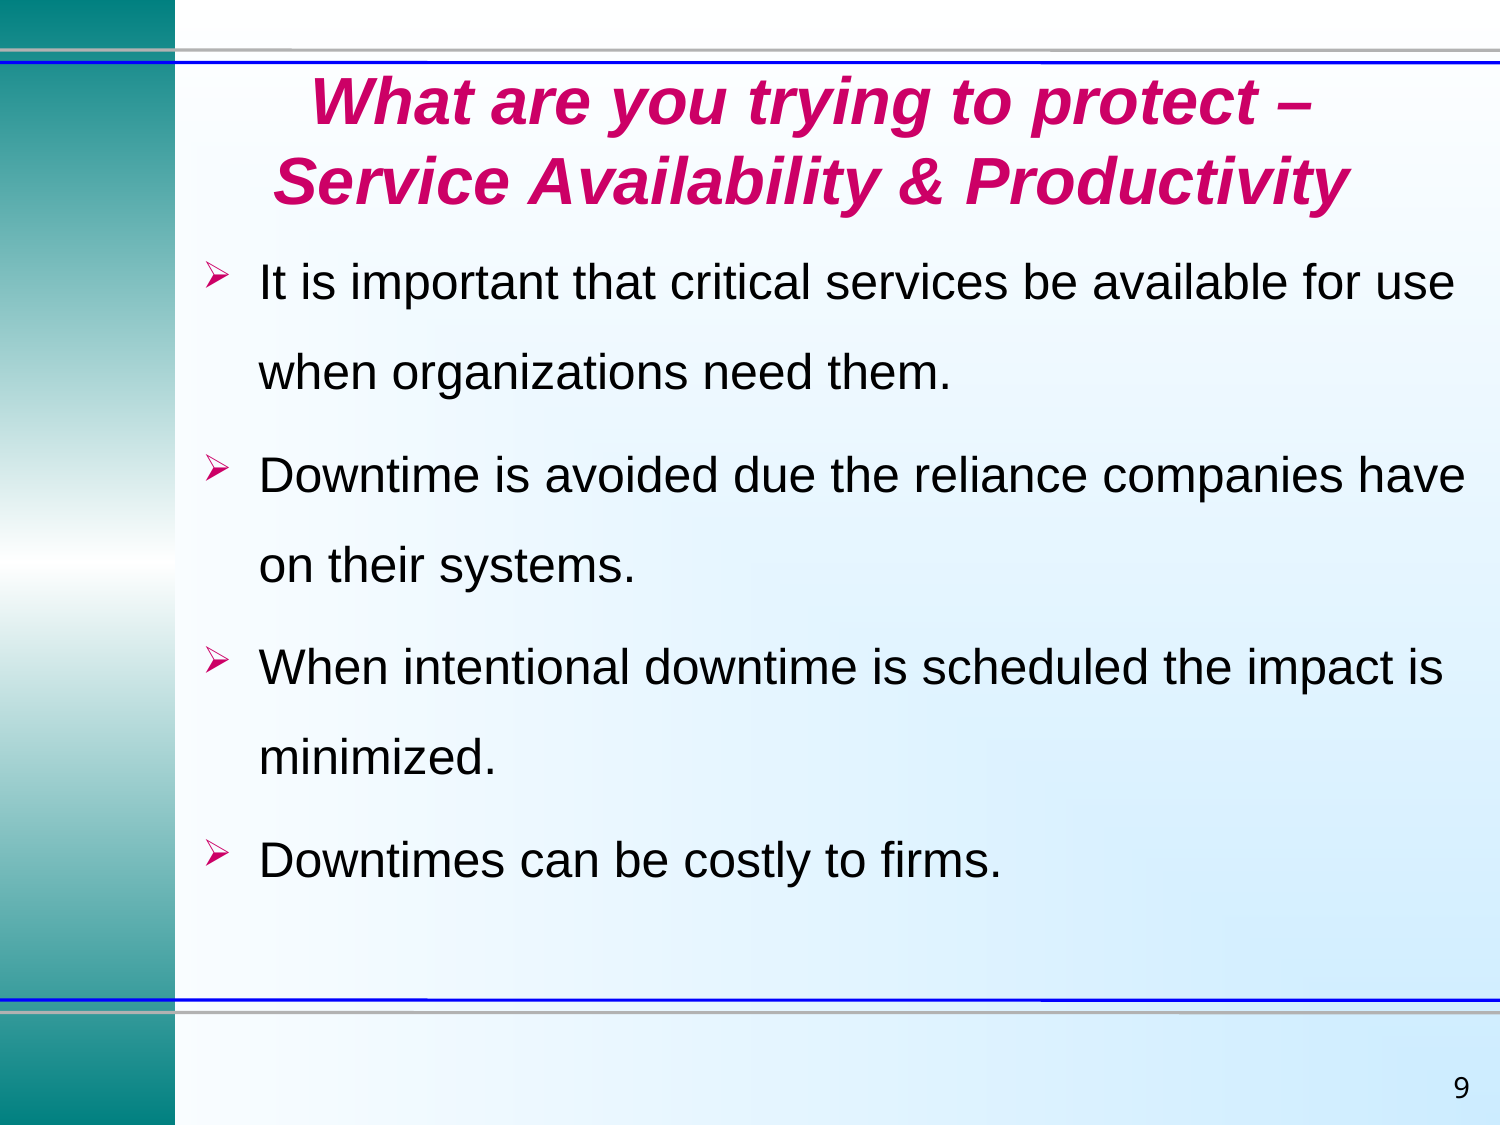

What are you trying to protect – Service Availability & Productivity
It is important that critical services be available for use when organizations need them.
Downtime is avoided due the reliance companies have on their systems.
When intentional downtime is scheduled the impact is minimized.
Downtimes can be costly to firms.